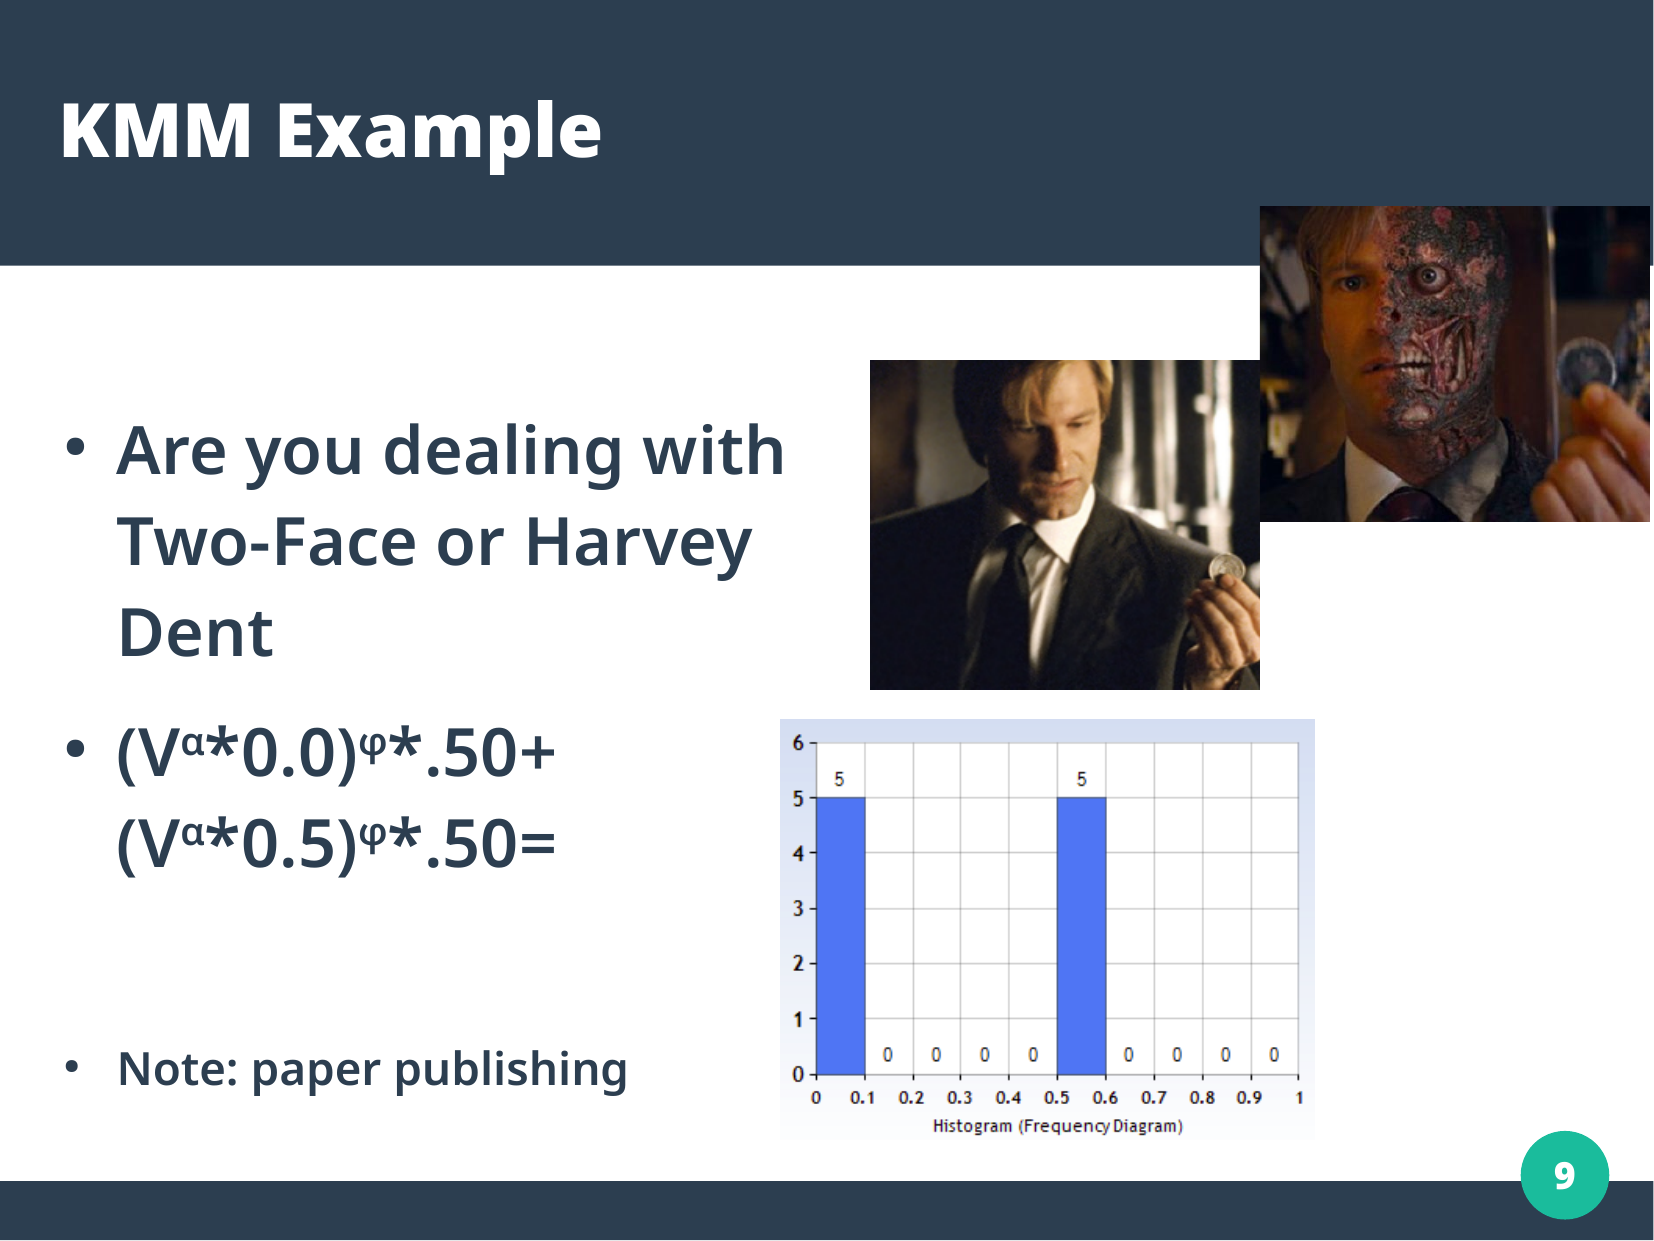

# KMM Example
Are you dealing with Two-Face or Harvey Dent
(Vα*0.0)φ*.50+(Vα*0.5)φ*.50=
Note: paper publishing
9